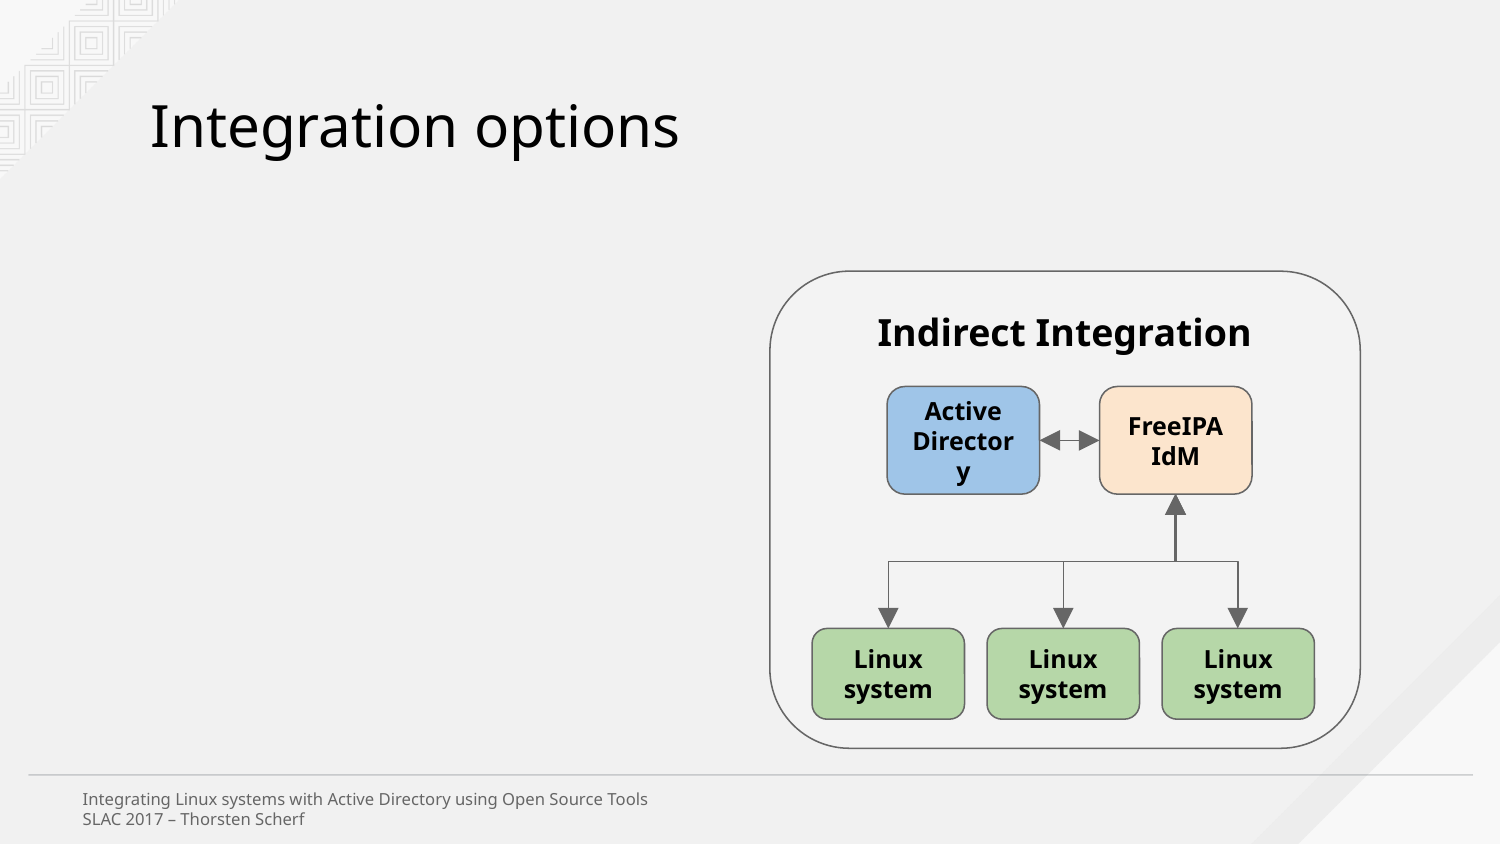

# Integration options
Indirect Integration
Active Directory
FreeIPA
IdM
Linux system
Linux system
Linux system